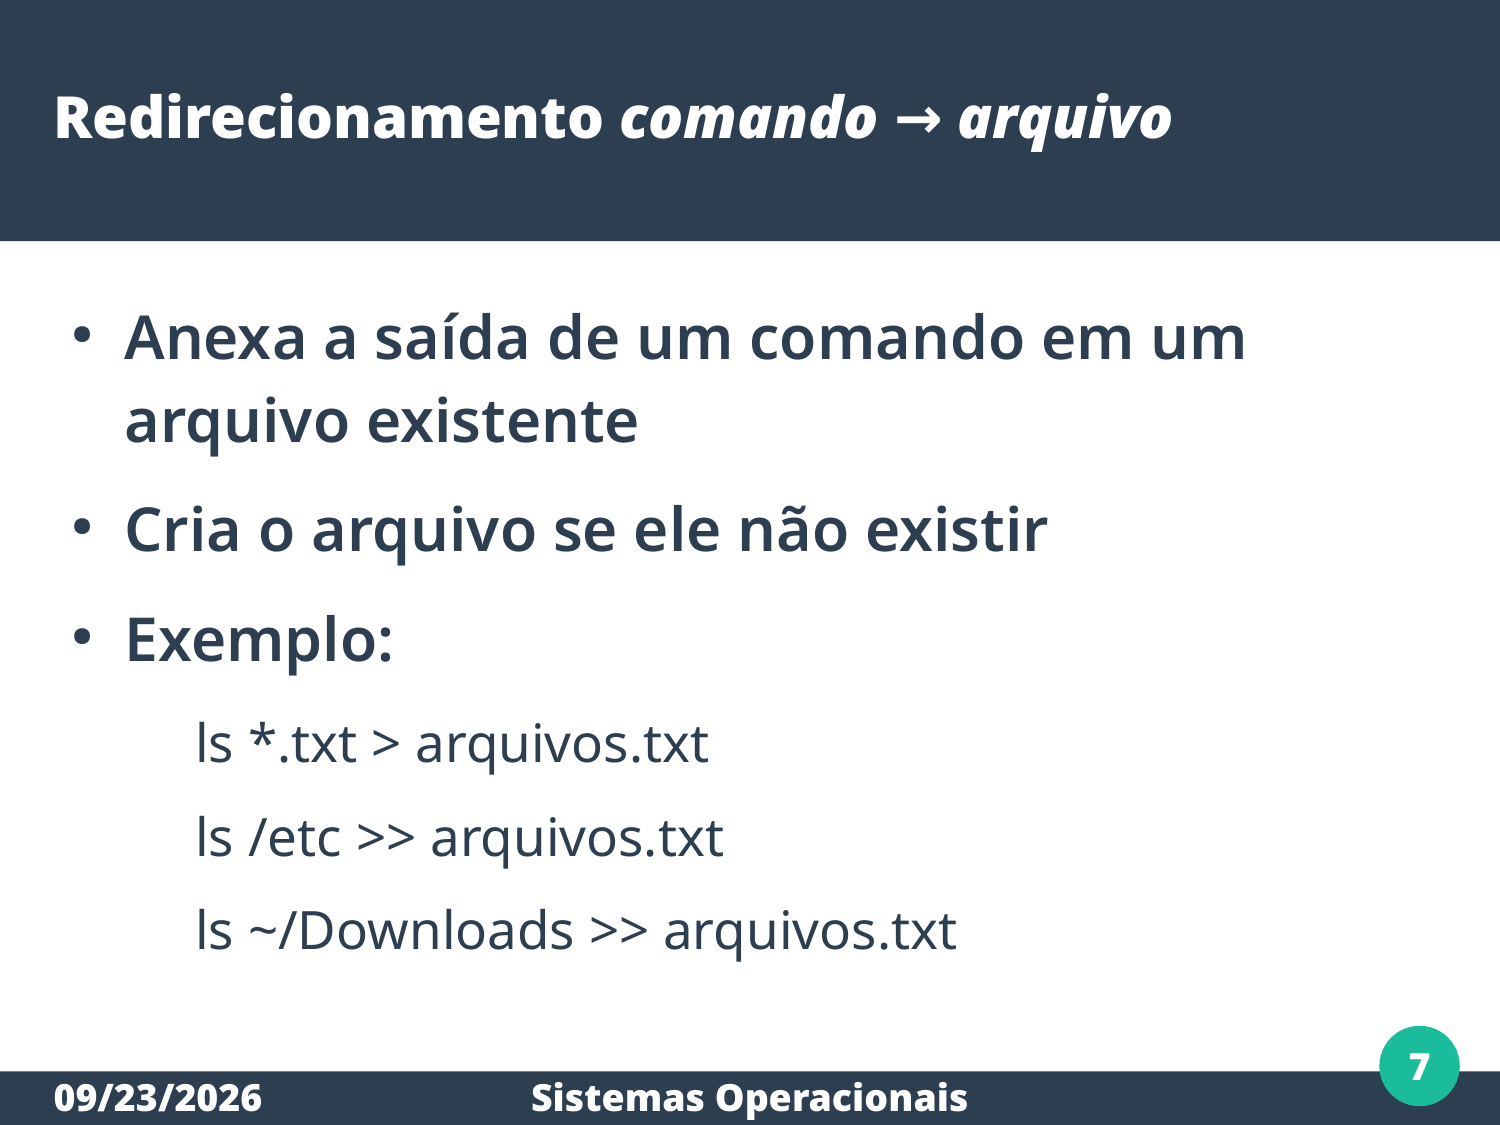

# Redirecionamento comando → arquivo
Anexa a saída de um comando em um arquivo existente
Cria o arquivo se ele não existir
Exemplo:
ls *.txt > arquivos.txt
ls /etc >> arquivos.txt
ls ~/Downloads >> arquivos.txt
7
Sistemas Operacionais